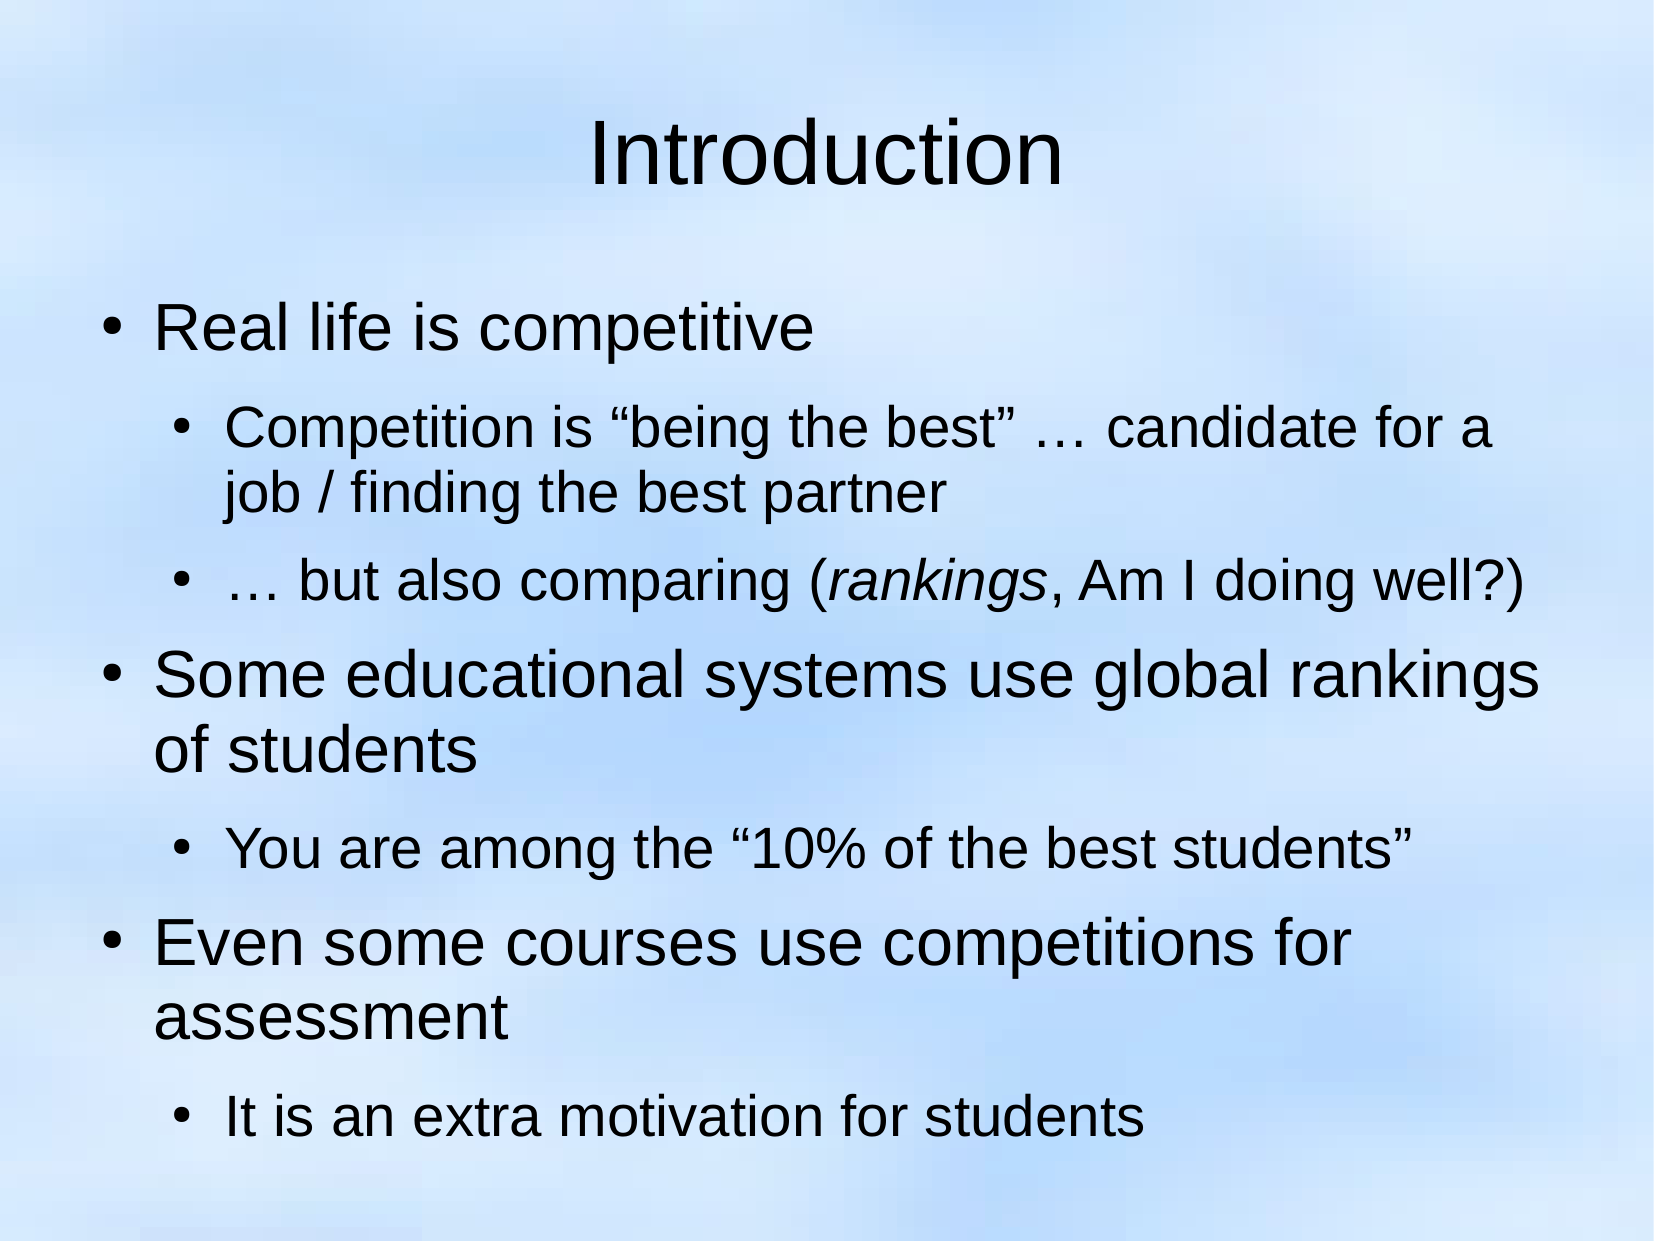

# Introduction
Real life is competitive
Competition is “being the best” … candidate for a job / finding the best partner
… but also comparing (rankings, Am I doing well?)
Some educational systems use global rankings of students
You are among the “10% of the best students”
Even some courses use competitions for assessment
It is an extra motivation for students